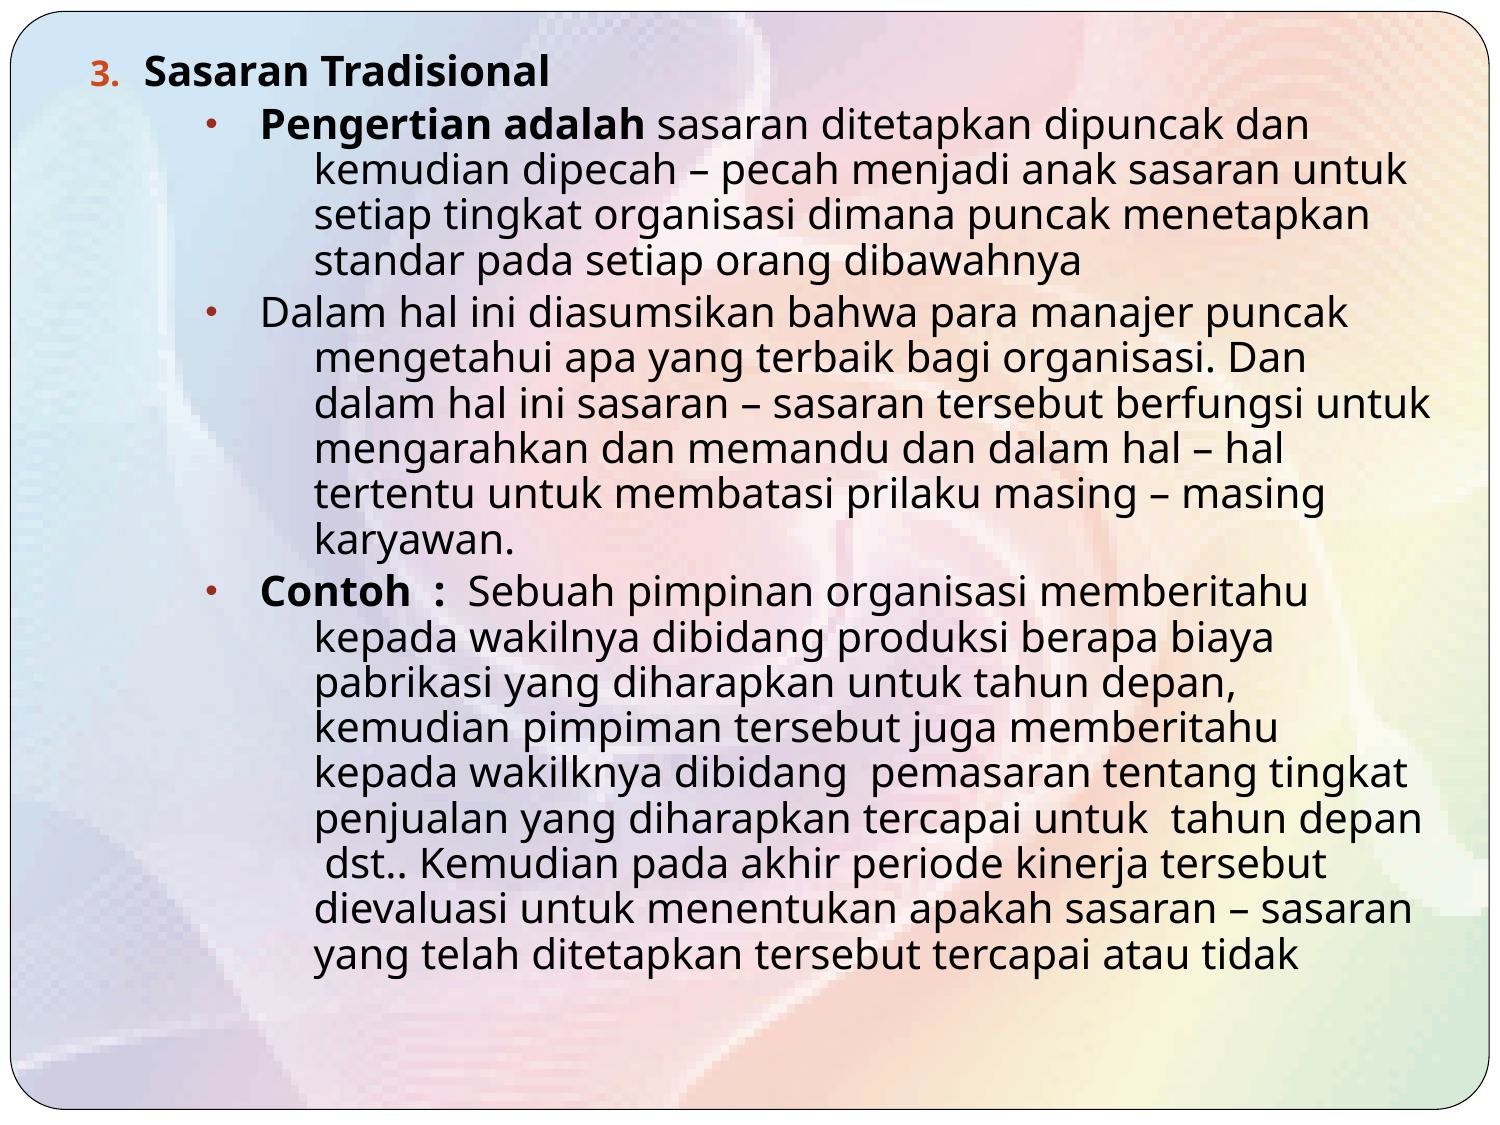

# Sasaran Tradisional
Pengertian adalah sasaran ditetapkan dipuncak dan kemudian dipecah – pecah menjadi anak sasaran untuk setiap tingkat organisasi dimana puncak menetapkan standar pada setiap orang dibawahnya
Dalam hal ini diasumsikan bahwa para manajer puncak mengetahui apa yang terbaik bagi organisasi. Dan dalam hal ini sasaran – sasaran tersebut berfungsi untuk mengarahkan dan memandu dan dalam hal – hal tertentu untuk membatasi prilaku masing – masing karyawan.
Contoh : Sebuah pimpinan organisasi memberitahu kepada wakilnya dibidang produksi berapa biaya pabrikasi yang diharapkan untuk tahun depan, kemudian pimpiman tersebut juga memberitahu kepada wakilknya dibidang pemasaran tentang tingkat penjualan yang diharapkan tercapai untuk tahun depan dst.. Kemudian pada akhir periode kinerja tersebut dievaluasi untuk menentukan apakah sasaran – sasaran yang telah ditetapkan tersebut tercapai atau tidak